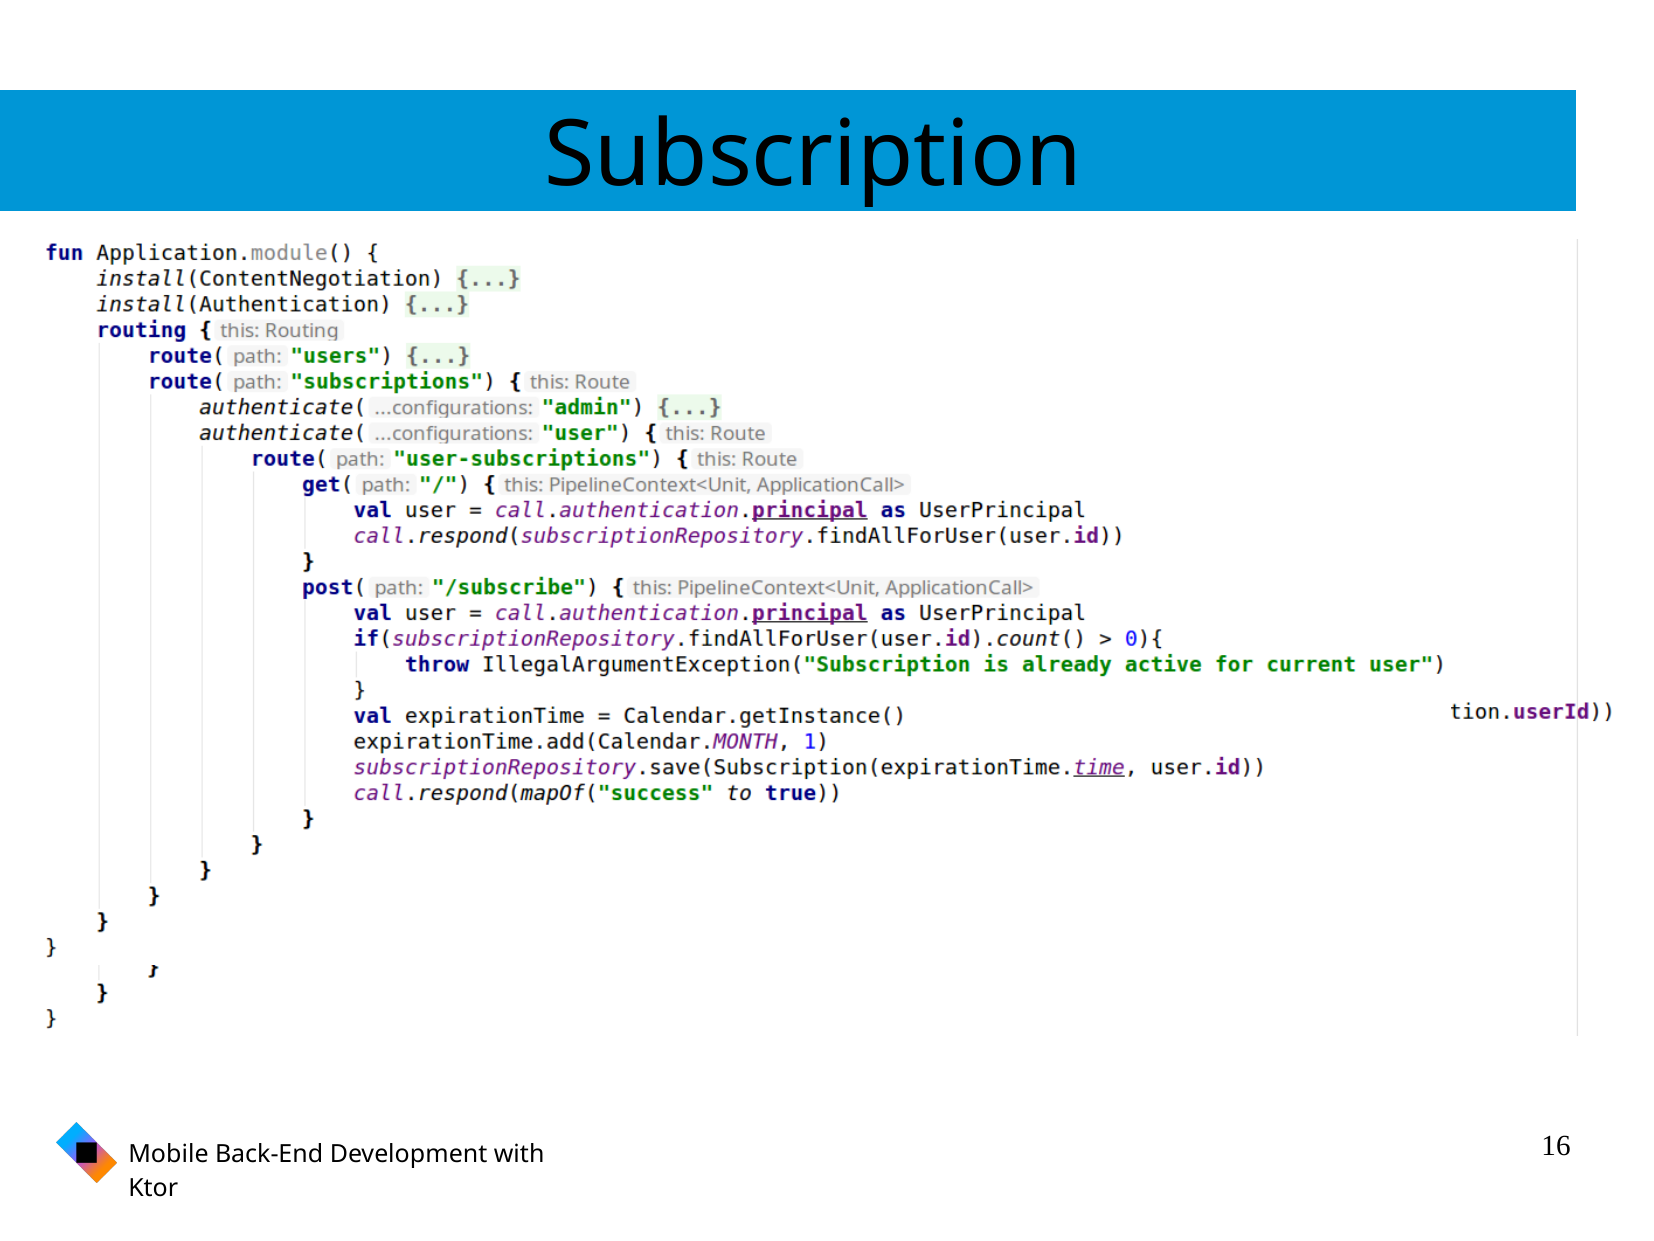

# Subscription
Mobile Back-End Development with Ktor
16